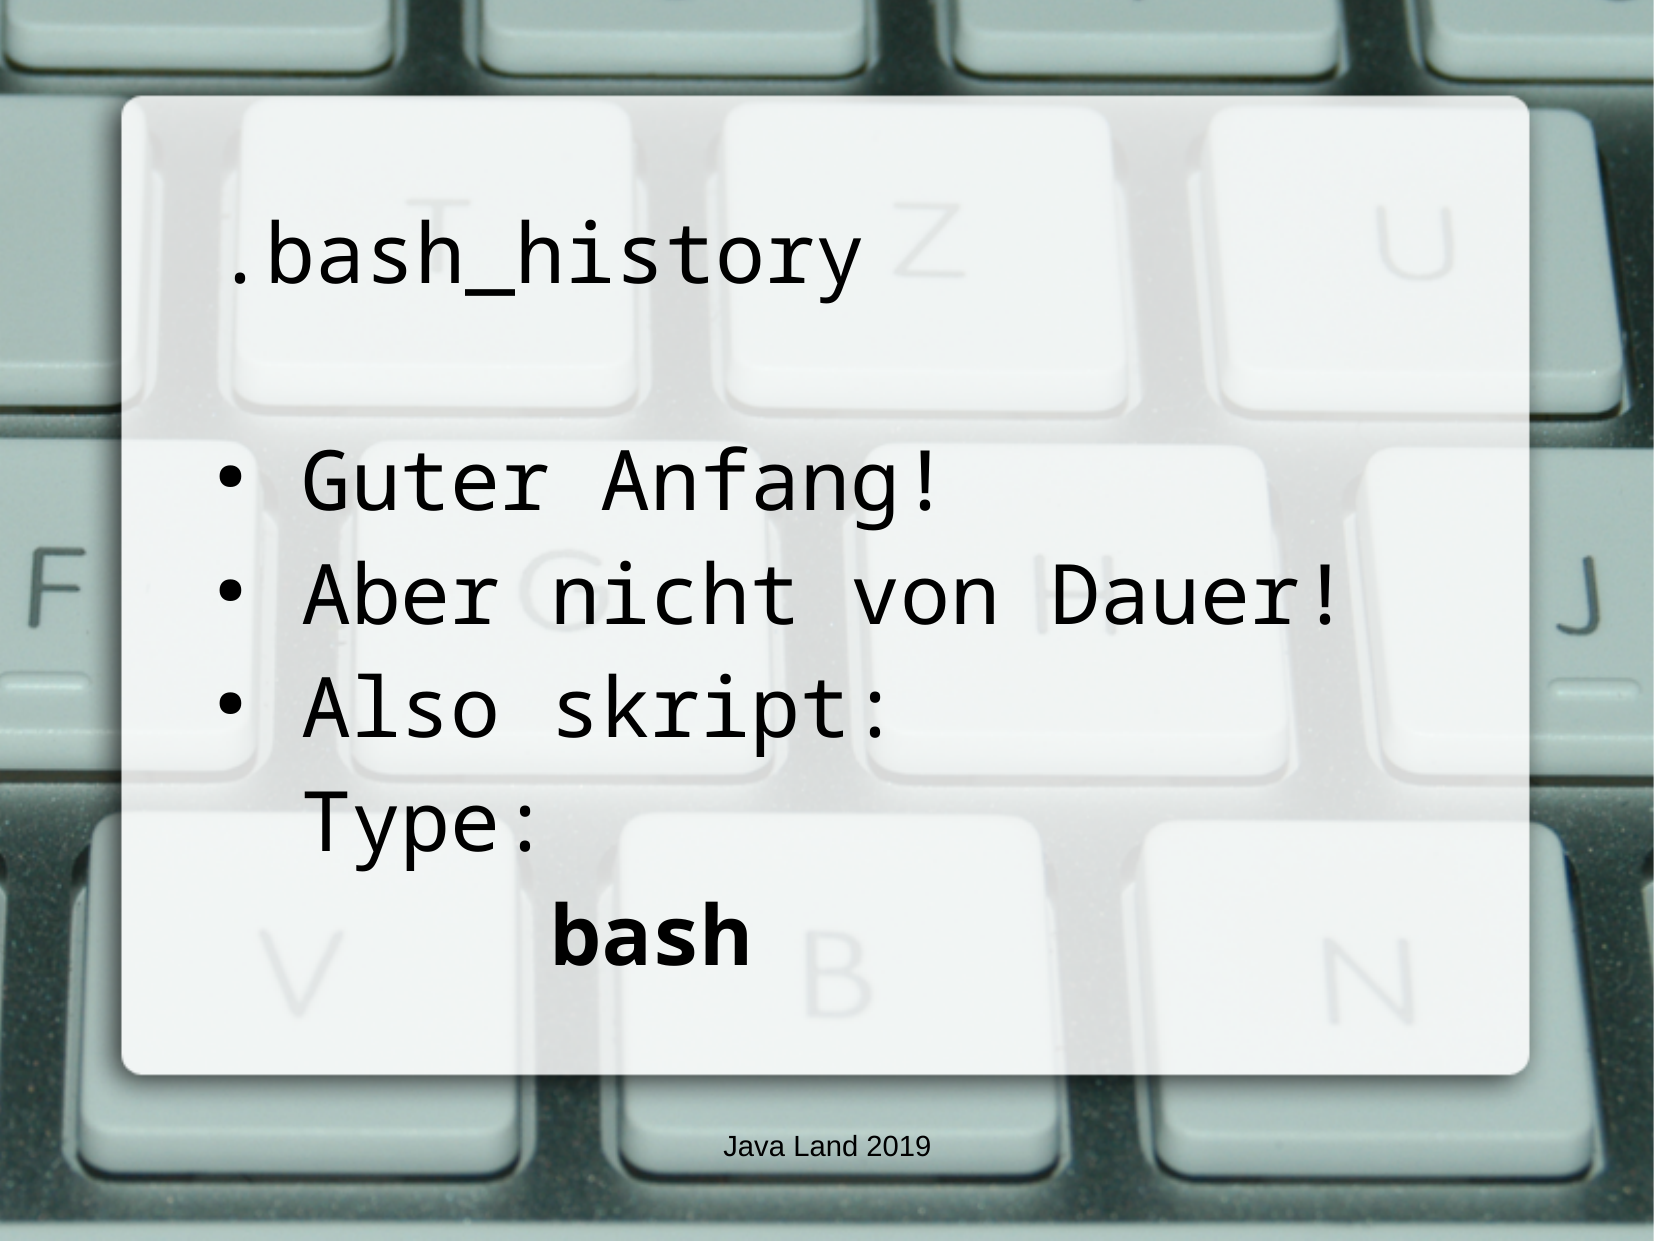

#
.bash_history
 Guter Anfang!
 Aber nicht von Dauer!
 Also skript:
 Type:
 bash